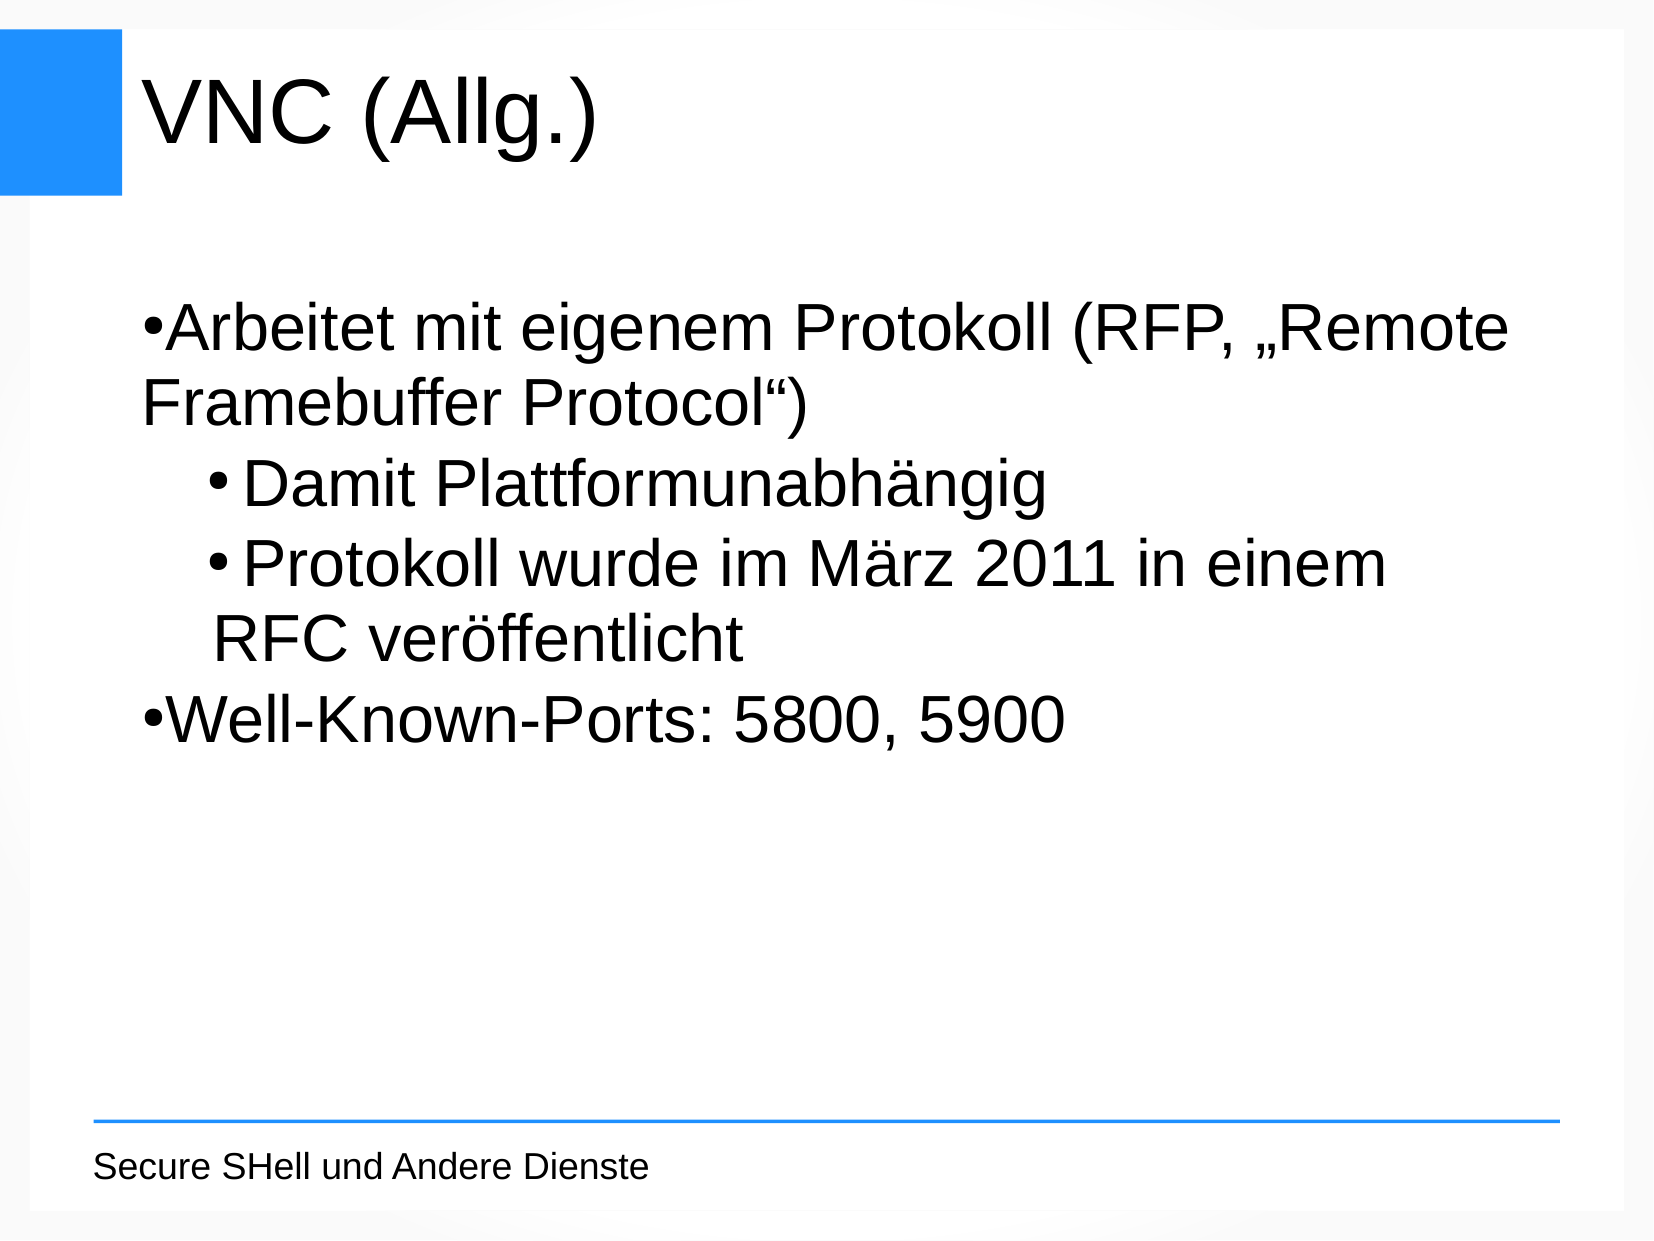

# VNC (Allg.)
Arbeitet mit eigenem Protokoll (RFP, „Remote Framebuffer Protocol“)
Damit Plattformunabhängig
Protokoll wurde im März 2011 in einem RFC veröffentlicht
Well-Known-Ports: 5800, 5900
Secure SHell und Andere Dienste